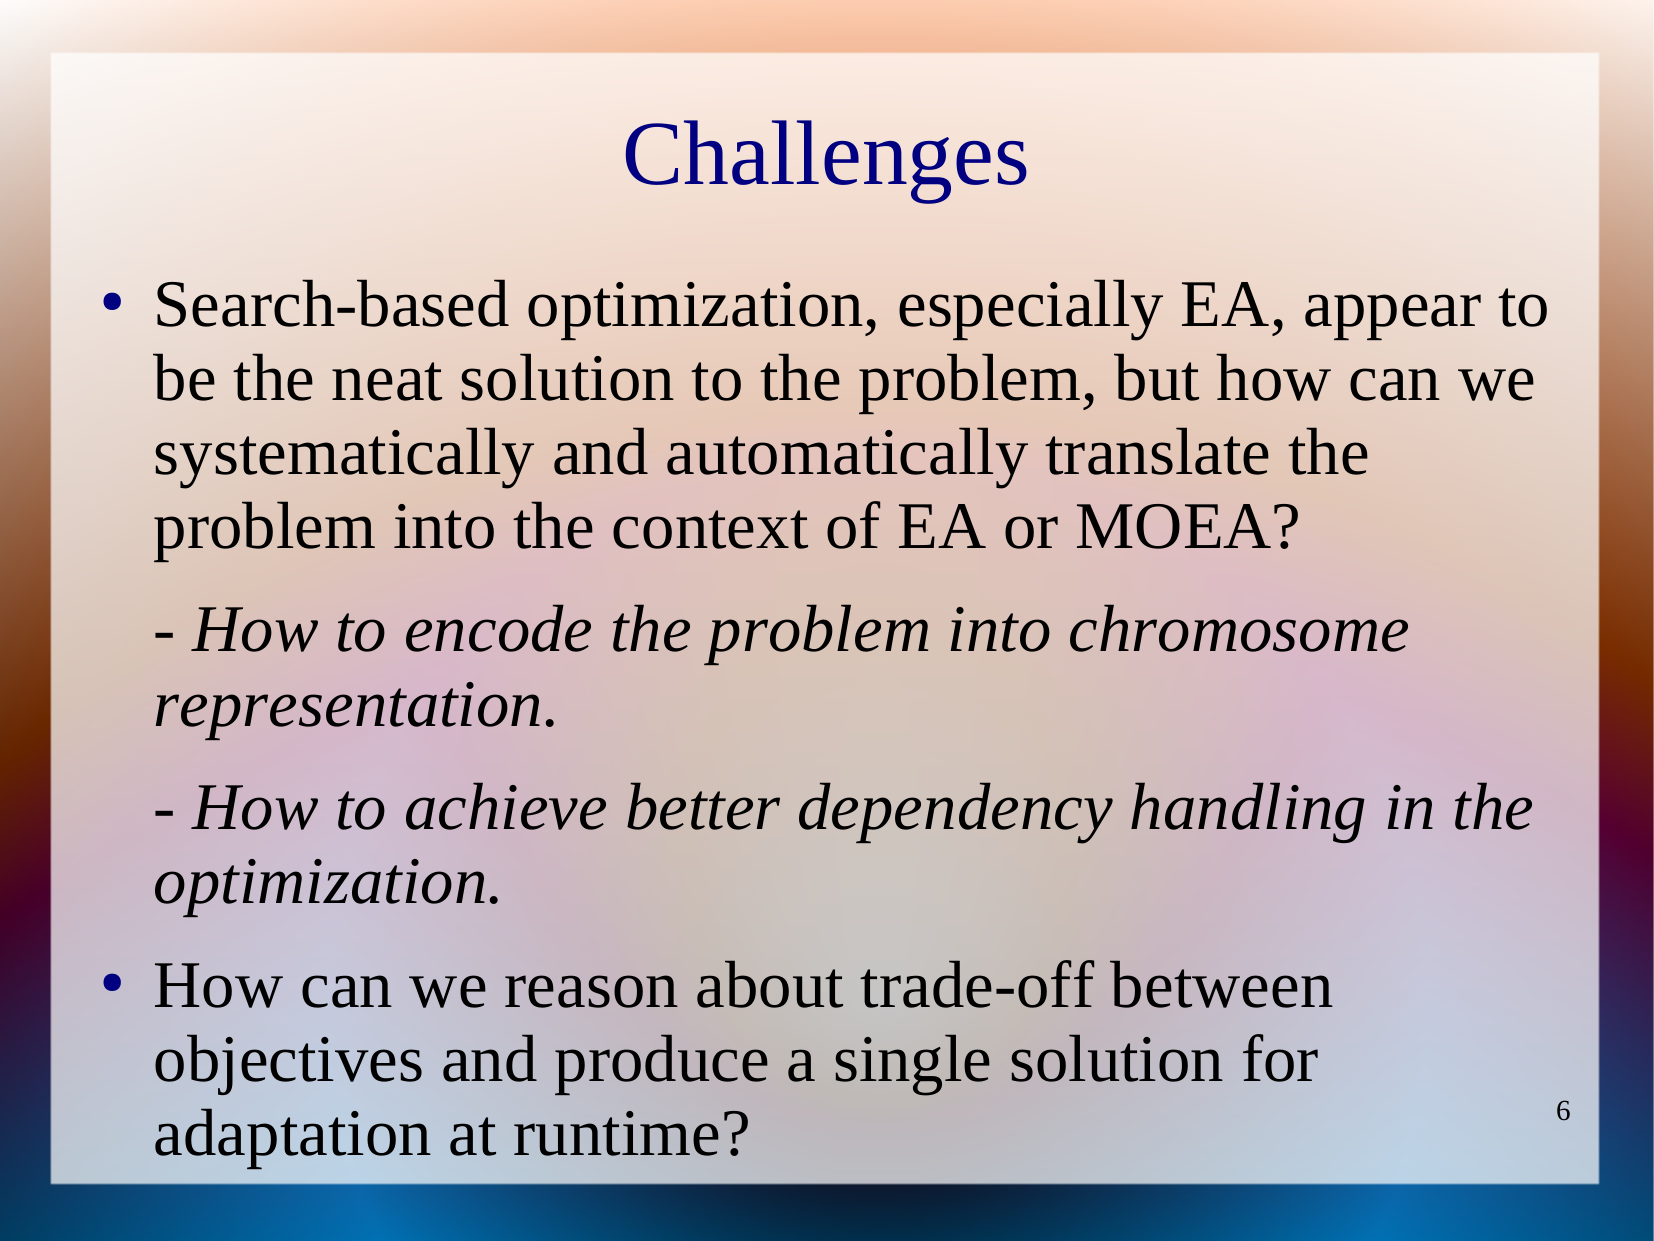

# Challenges
Search-based optimization, especially EA, appear to be the neat solution to the problem, but how can we systematically and automatically translate the problem into the context of EA or MOEA?
- How to encode the problem into chromosome representation.
- How to achieve better dependency handling in the optimization.
How can we reason about trade-off between objectives and produce a single solution for adaptation at runtime?
6